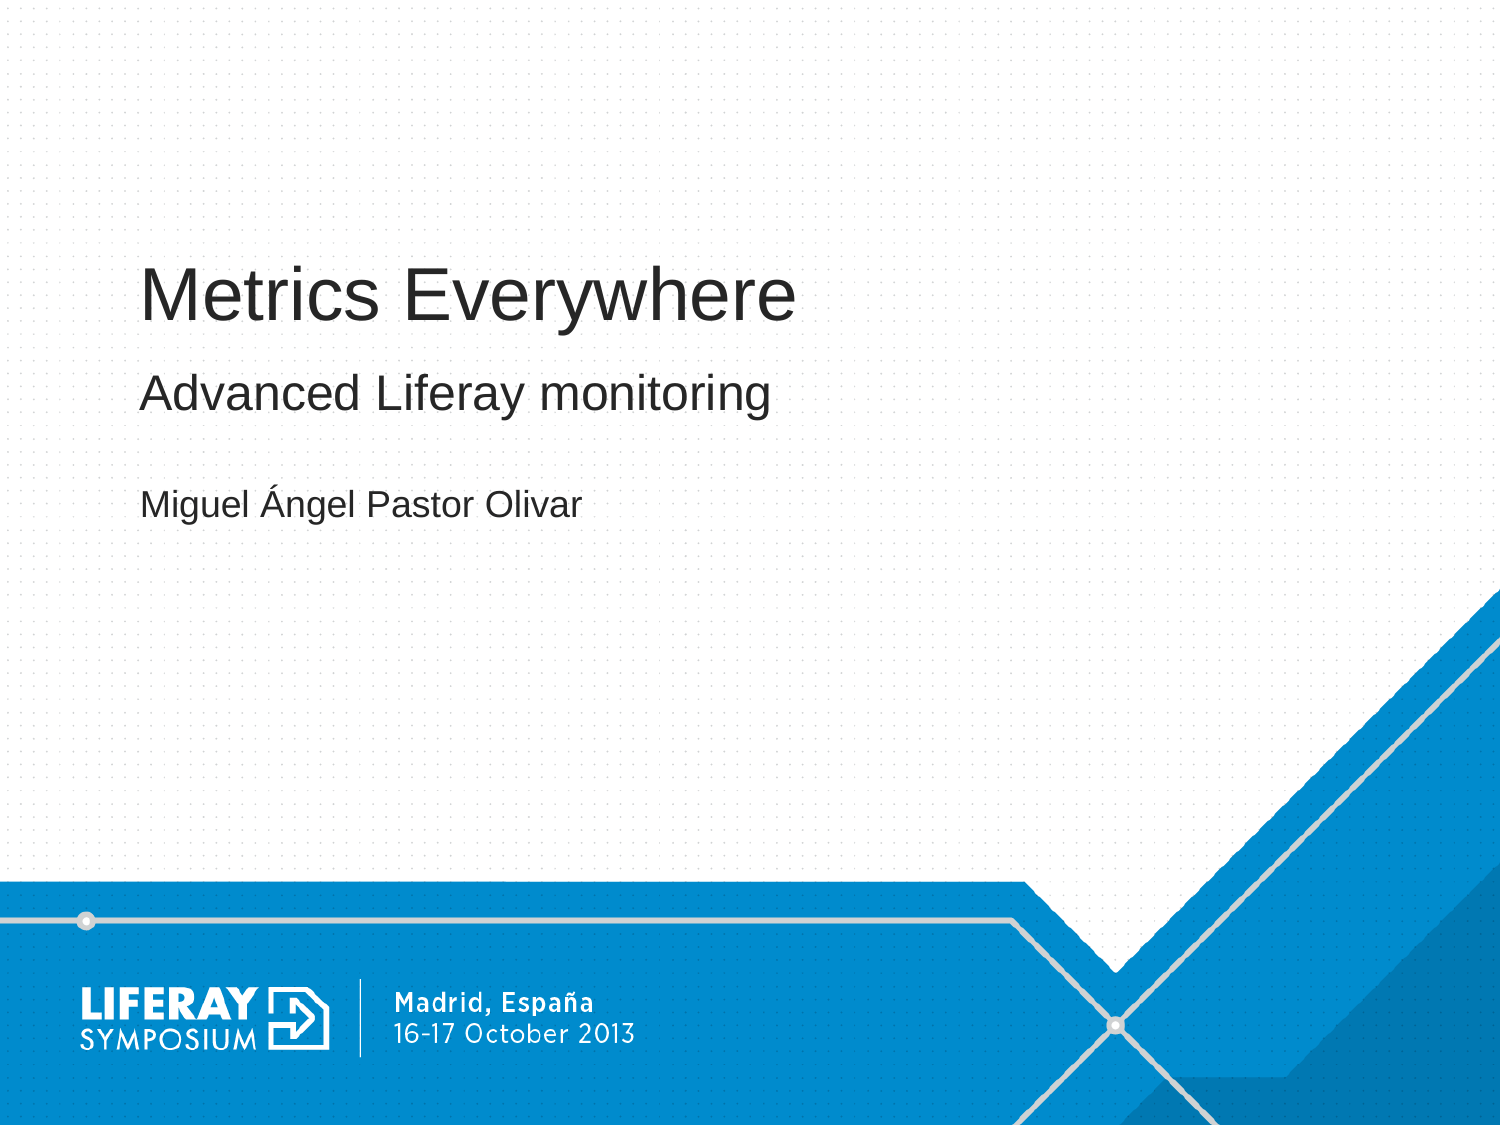

Metrics Everywhere
Advanced Liferay monitoring
Miguel Ángel Pastor Olivar